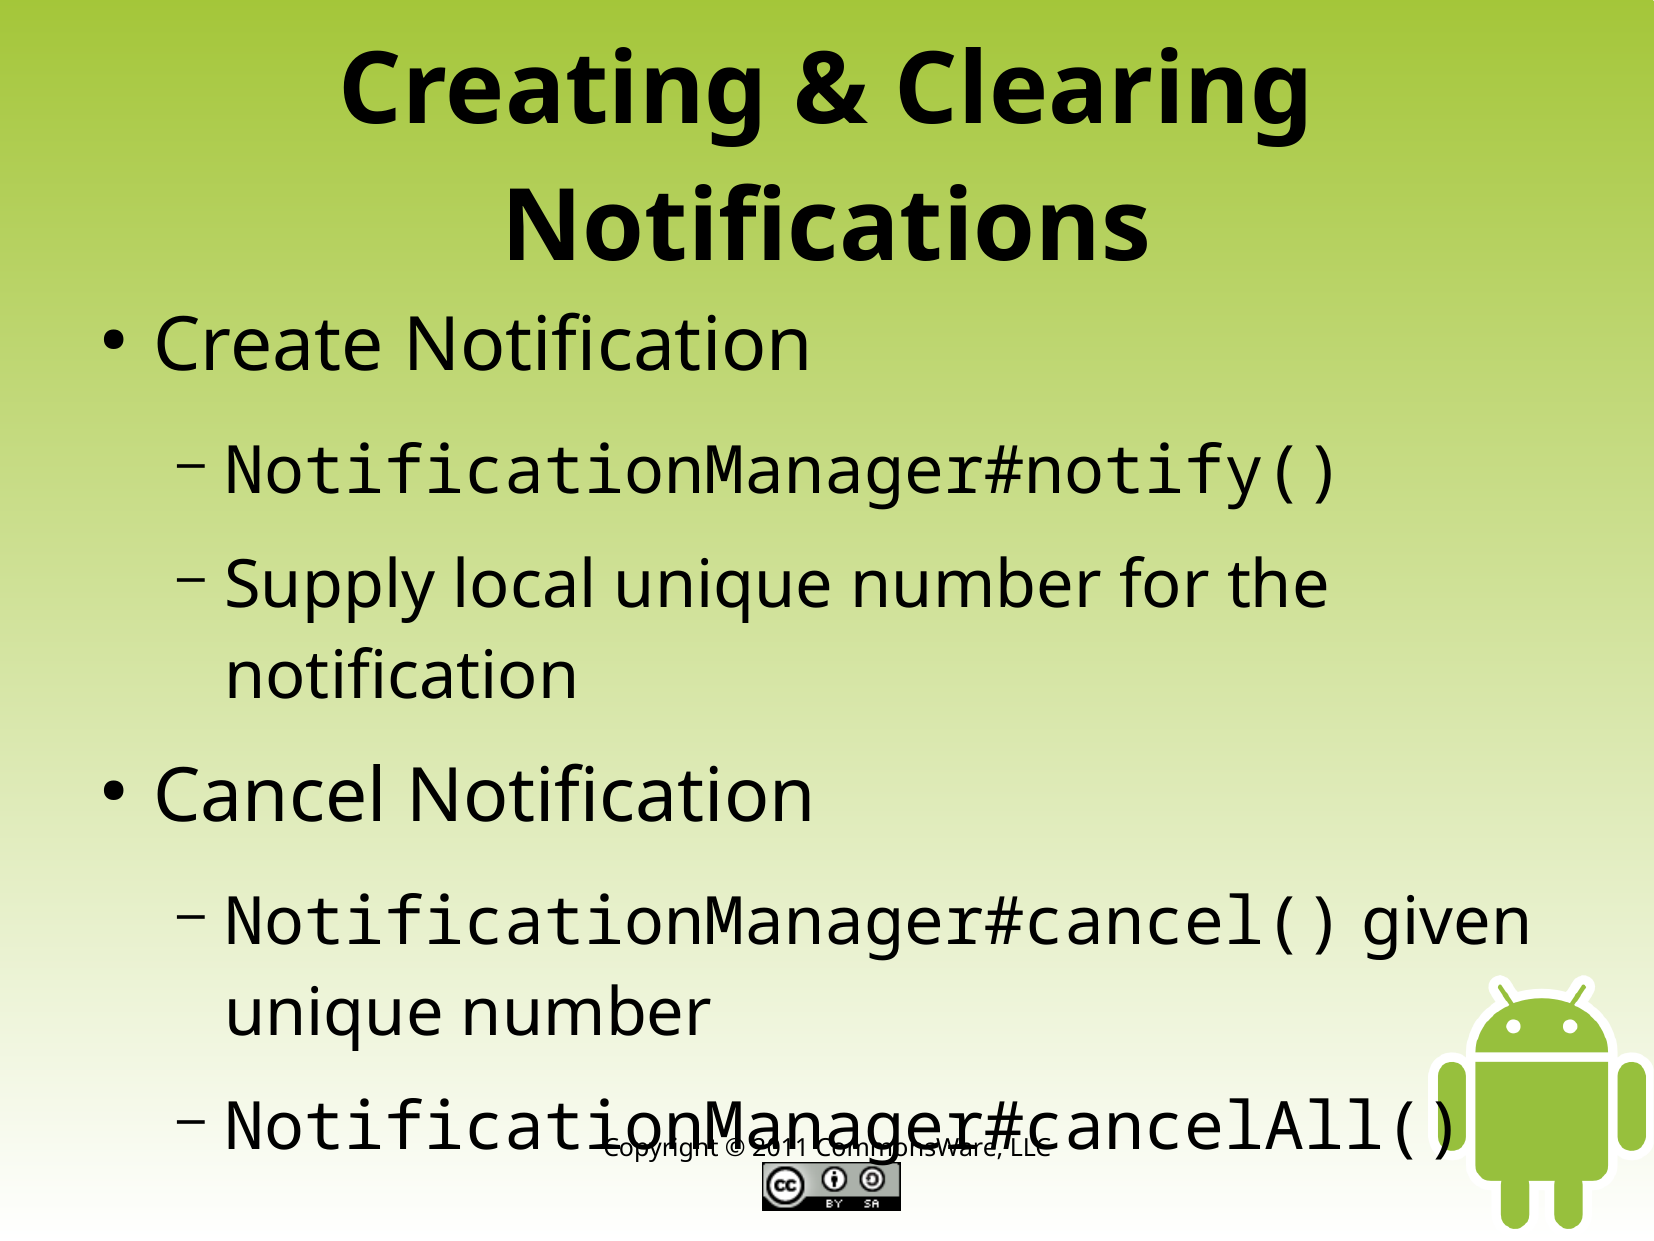

# Creating & Clearing Notifications
Create Notification
NotificationManager#notify()
Supply local unique number for the notification
Cancel Notification
NotificationManager#cancel() given unique number
NotificationManager#cancelAll()